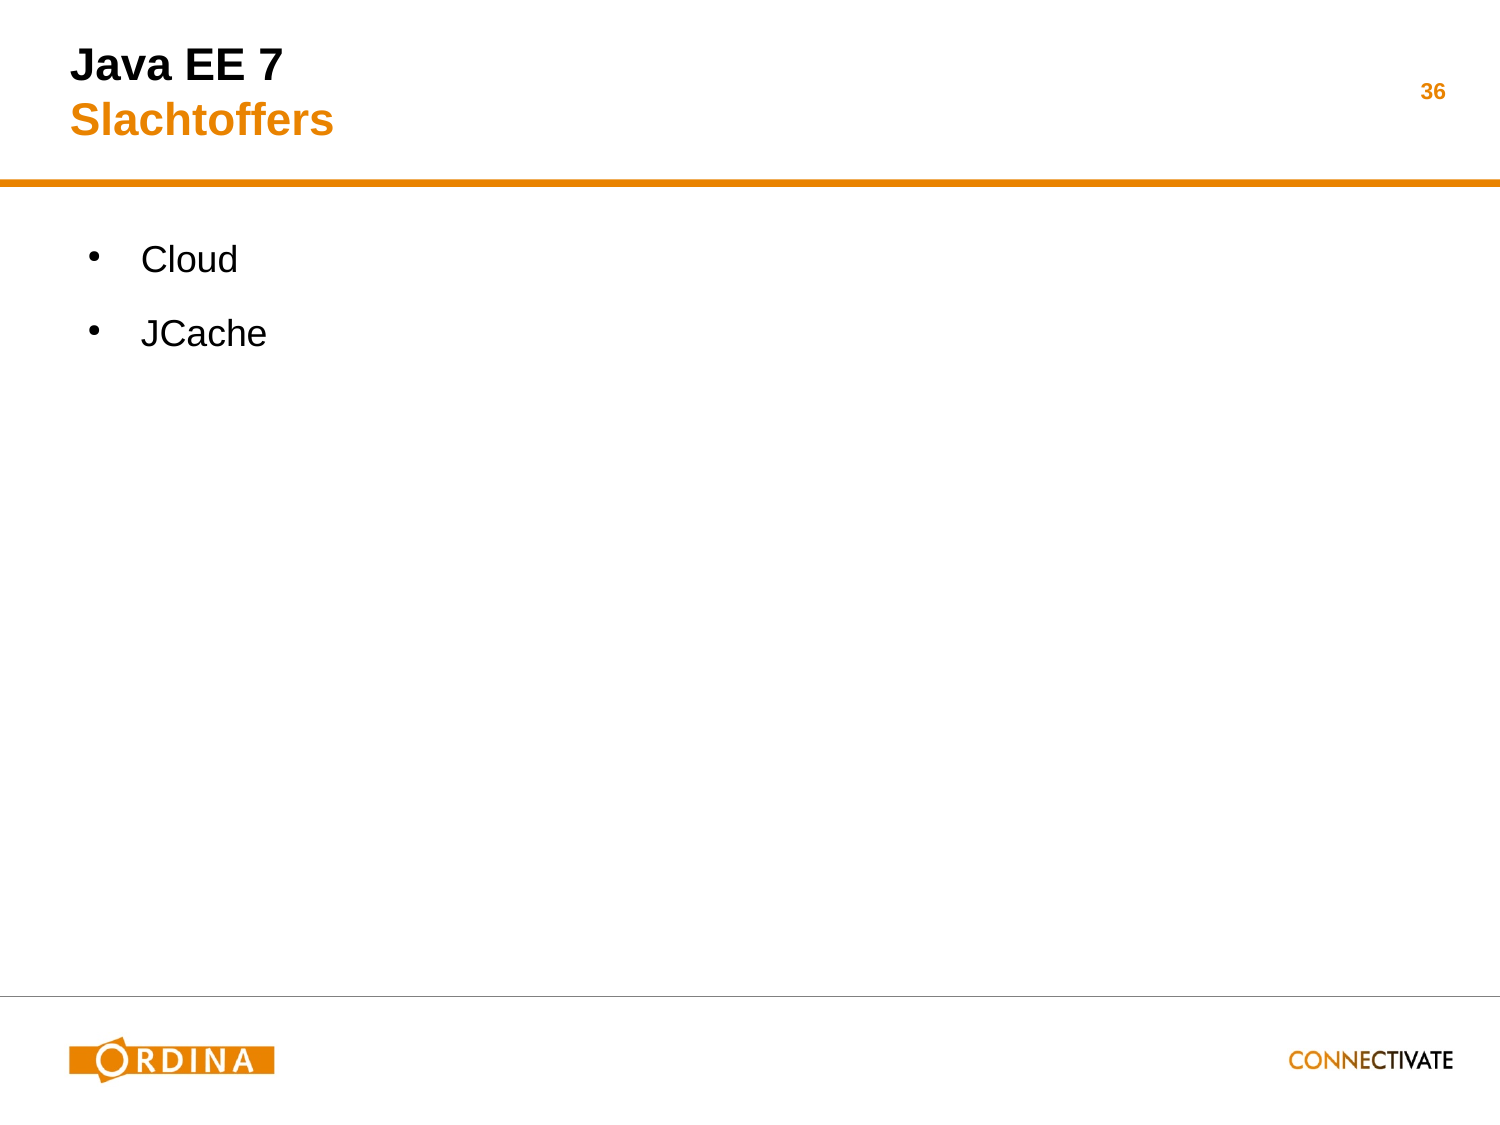

# Java EE 7 Slachtoffers
Cloud
JCache